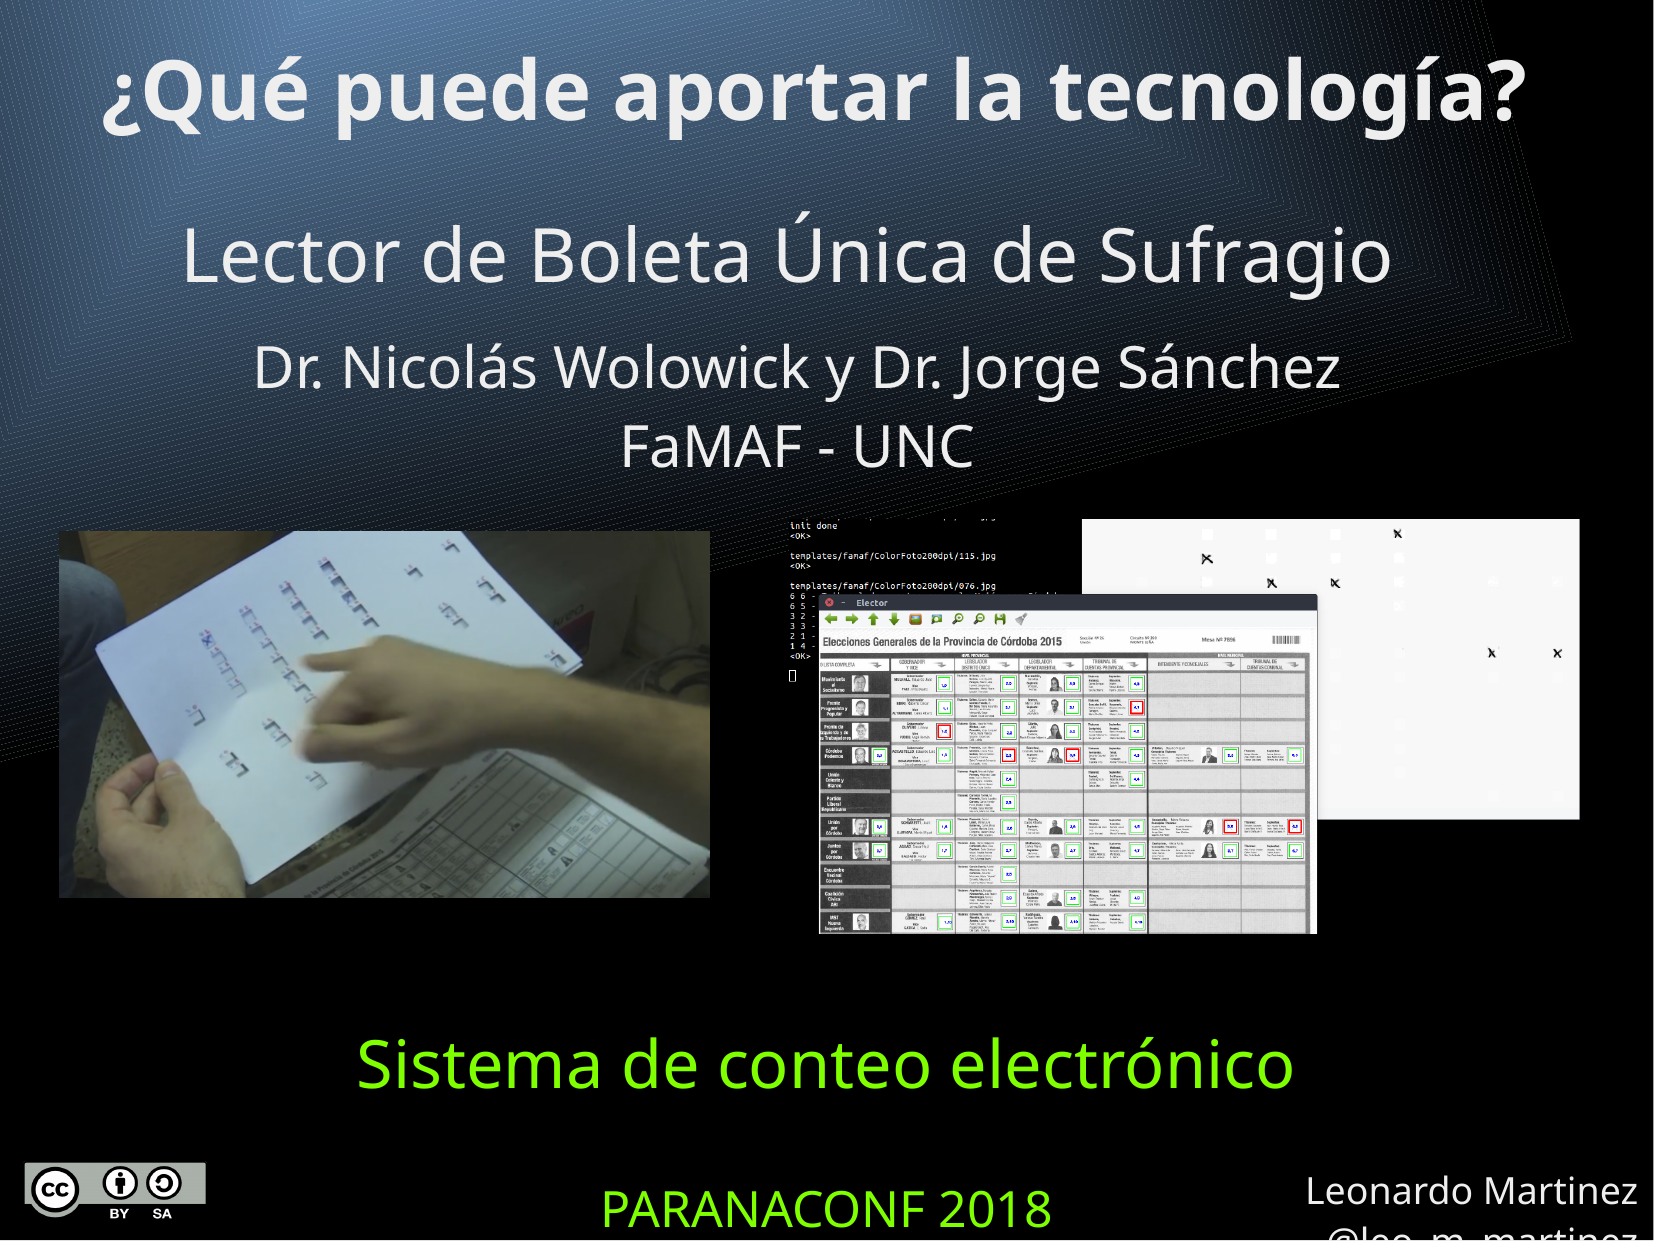

# ¿Qué puede aportar la tecnología?
Lector de Boleta Única de Sufragio
Dr. Nicolás Wolowick y Dr. Jorge Sánchez
FaMAF - UNC
Sistema de conteo electrónico
Leonardo Martinez
@leo_m_martinez
PARANACONF 2018